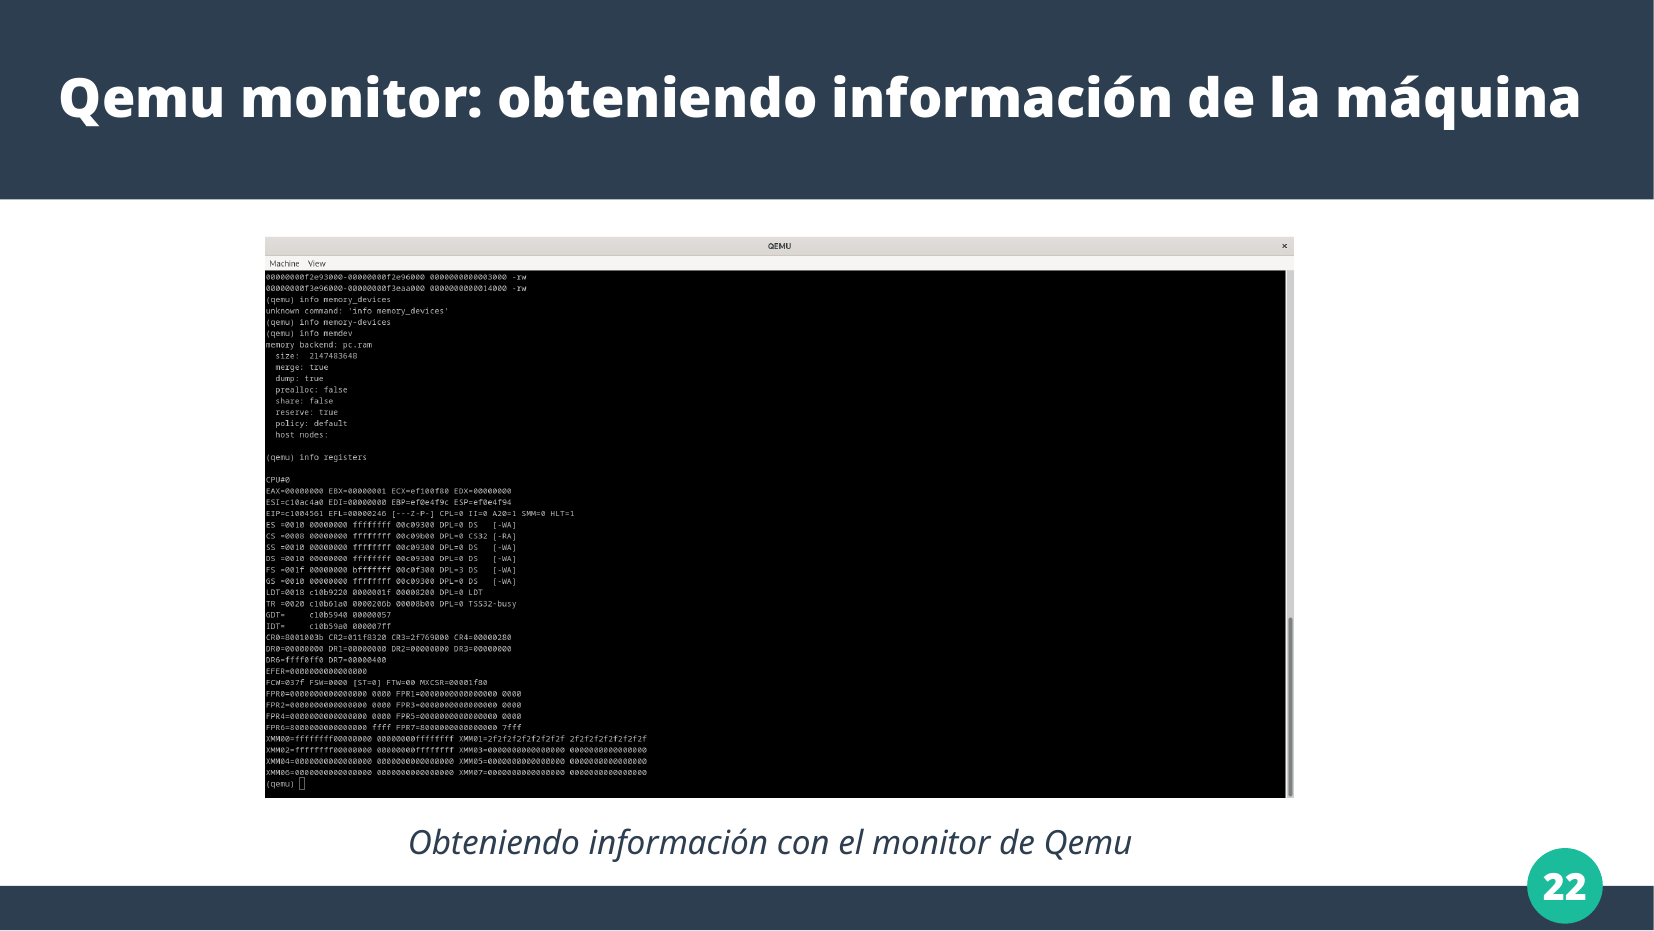

# Qemu monitor: obteniendo información de la máquina
Obteniendo información con el monitor de Qemu